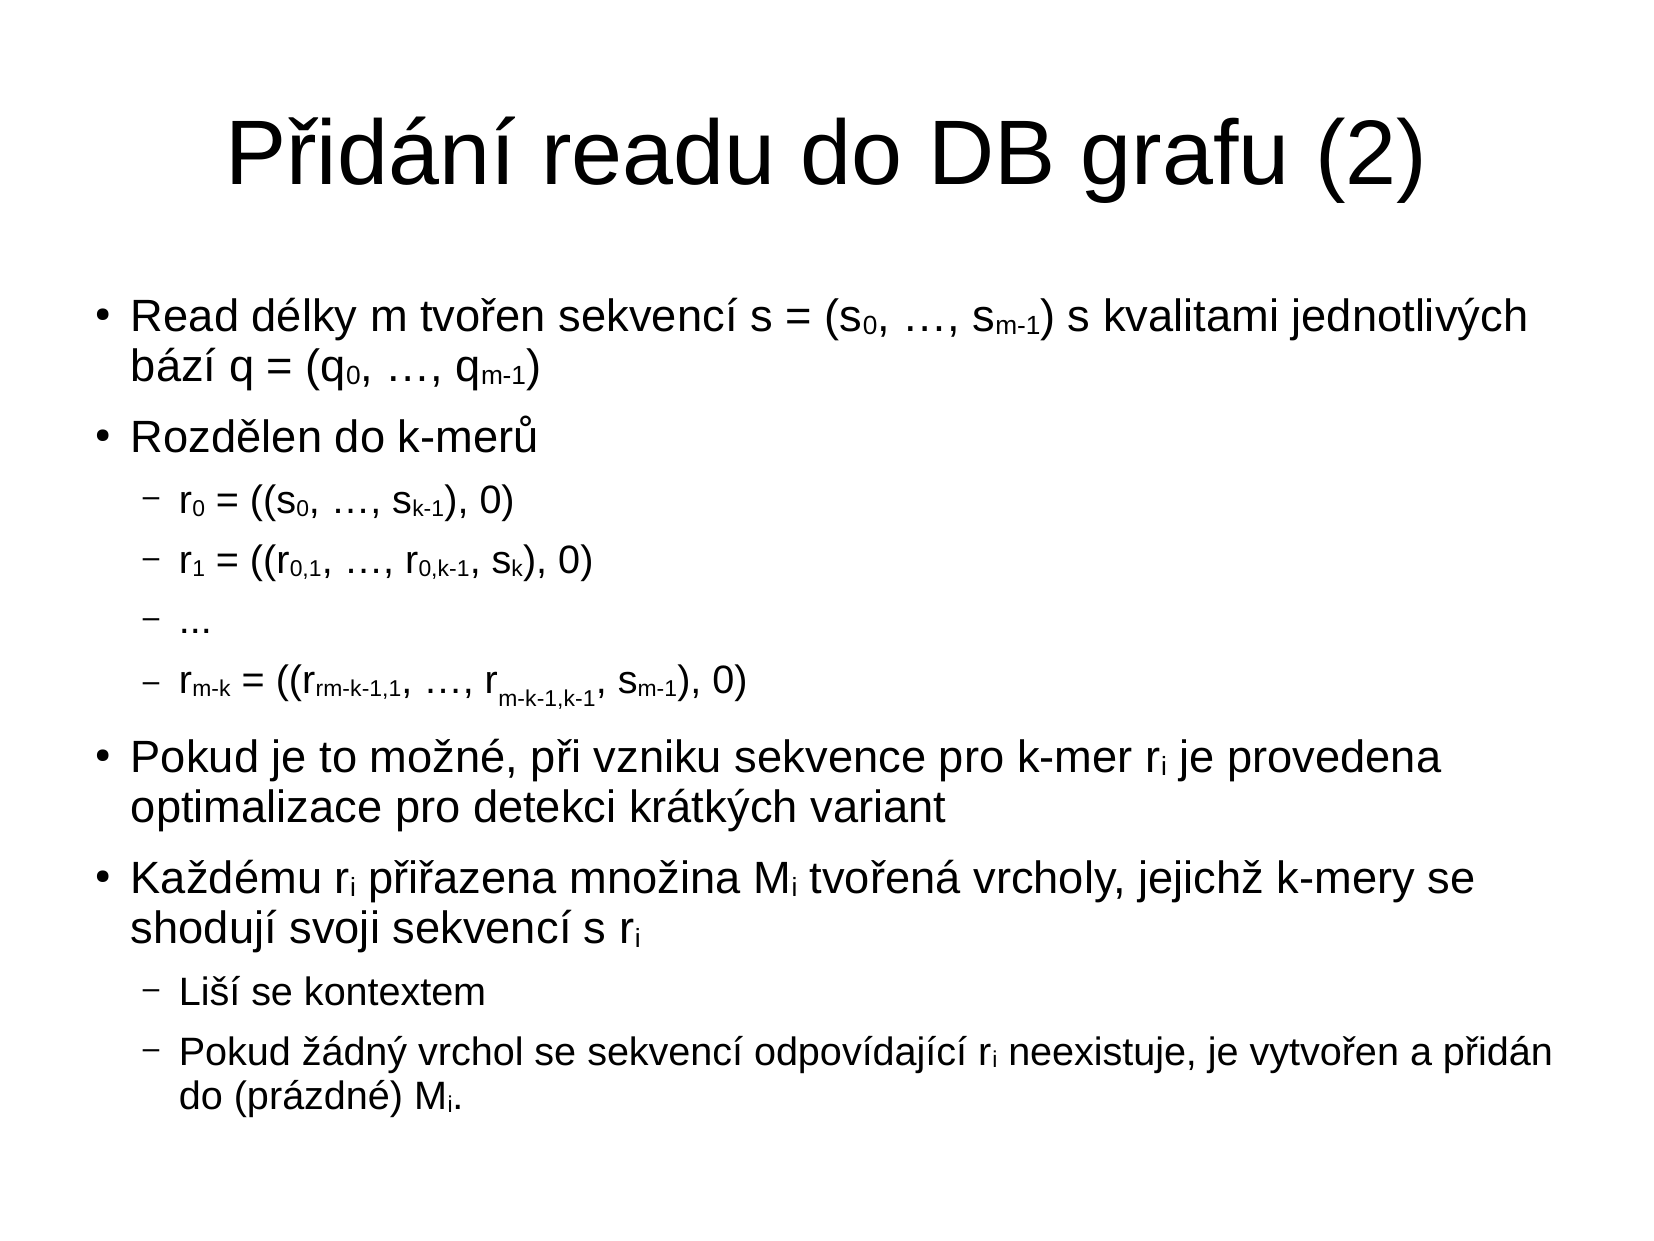

# Přidání readu do DB grafu (2)
Read délky m tvořen sekvencí s = (s0, …, sm-1) s kvalitami jednotlivých bází q = (q0, …, qm-1)
Rozdělen do k-merů
r0 = ((s0, …, sk-1), 0)
r1 = ((r0,1, …, r0,k-1, sk), 0)
...
rm-k = ((rrm-k-1,1, …, rm-k-1,k-1, sm-1), 0)
Pokud je to možné, při vzniku sekvence pro k-mer ri je provedena optimalizace pro detekci krátkých variant
Každému ri přiřazena množina Mi tvořená vrcholy, jejichž k-mery se shodují svoji sekvencí s ri
Liší se kontextem
Pokud žádný vrchol se sekvencí odpovídající ri neexistuje, je vytvořen a přidán do (prázdné) Mi.